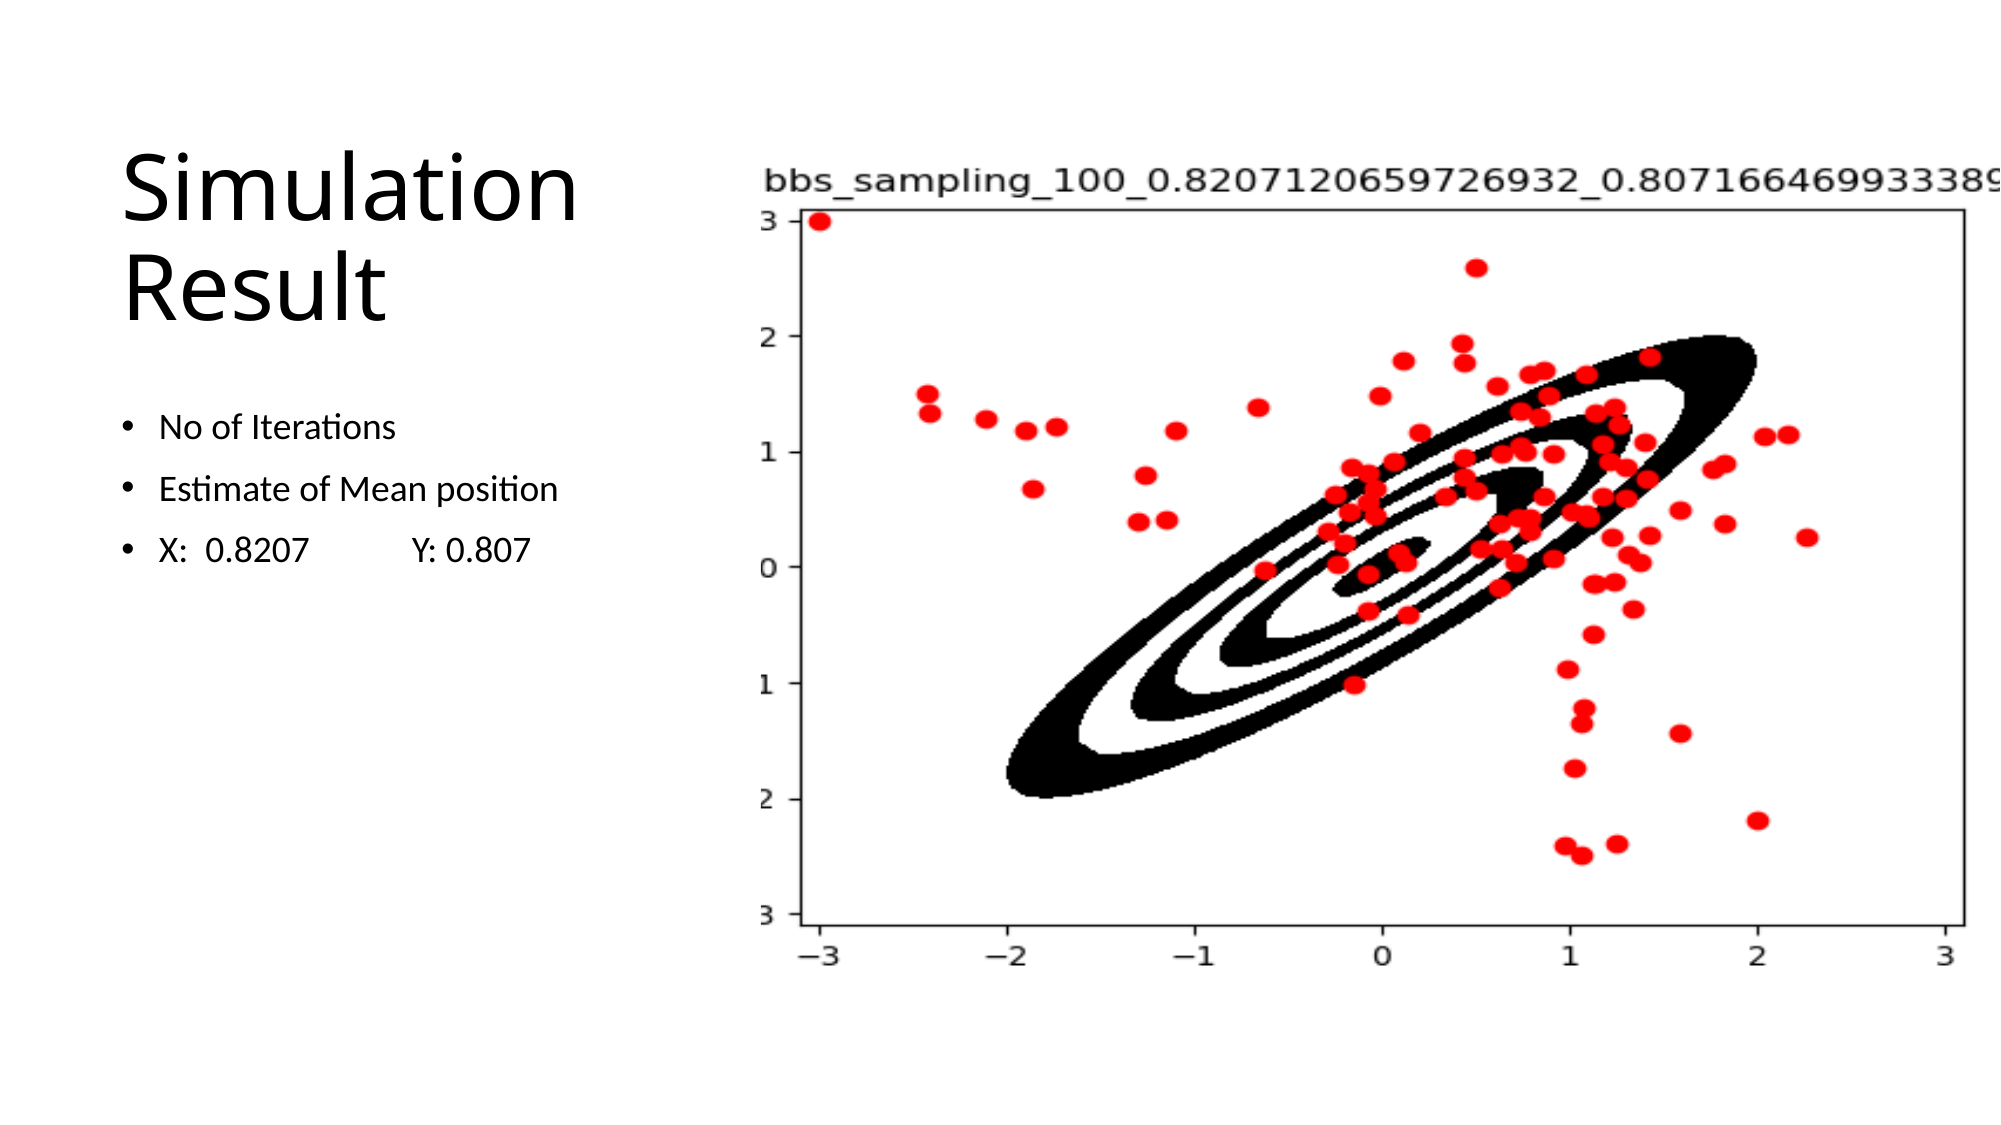

# Simulation Result
No of Iterations
Estimate of Mean position
X:  0.8207            Y: 0.807